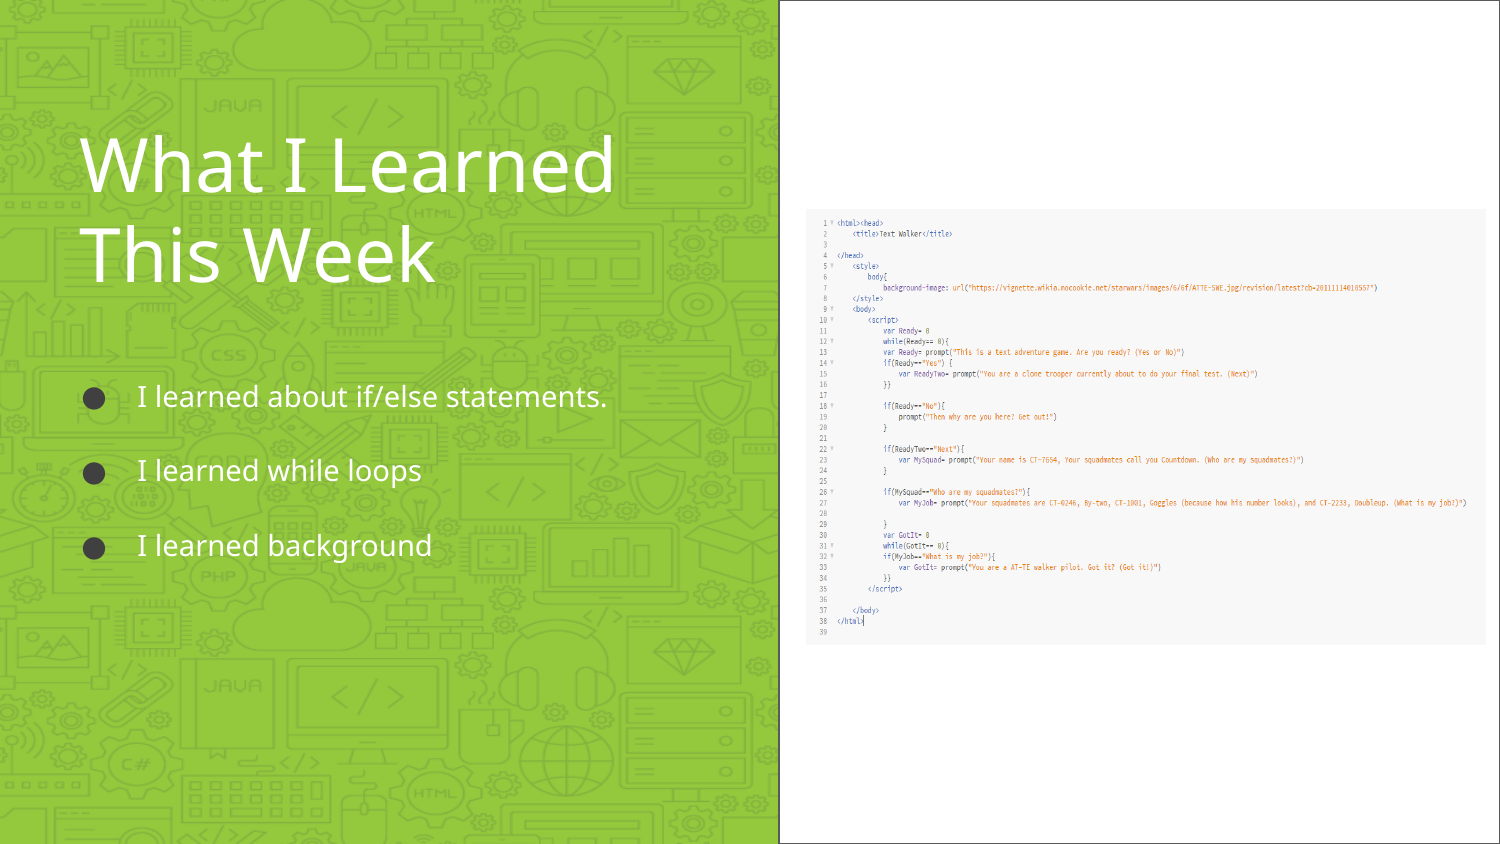

What I Learned This Week
I learned about if/else statements.
I learned while loops
I learned background